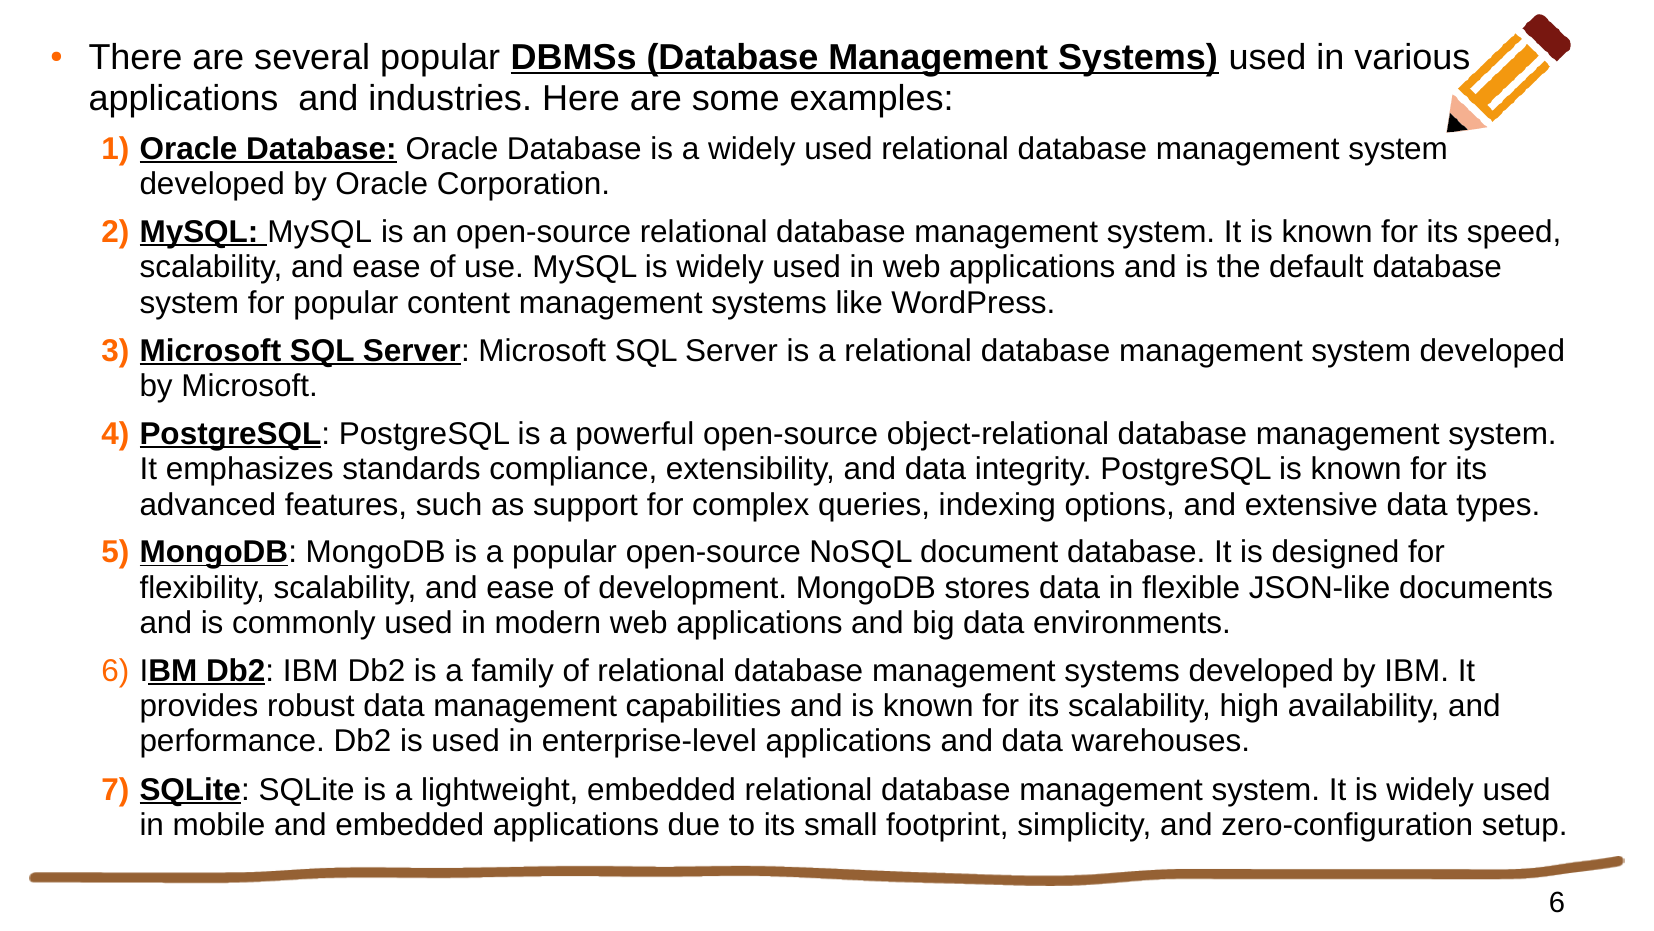

# There are several popular DBMSs (Database Management Systems) used in various applications and industries. Here are some examples:
Oracle Database: Oracle Database is a widely used relational database management system developed by Oracle Corporation.
MySQL: MySQL is an open-source relational database management system. It is known for its speed, scalability, and ease of use. MySQL is widely used in web applications and is the default database system for popular content management systems like WordPress.
Microsoft SQL Server: Microsoft SQL Server is a relational database management system developed by Microsoft.
PostgreSQL: PostgreSQL is a powerful open-source object-relational database management system. It emphasizes standards compliance, extensibility, and data integrity. PostgreSQL is known for its advanced features, such as support for complex queries, indexing options, and extensive data types.
MongoDB: MongoDB is a popular open-source NoSQL document database. It is designed for flexibility, scalability, and ease of development. MongoDB stores data in flexible JSON-like documents and is commonly used in modern web applications and big data environments.
IBM Db2: IBM Db2 is a family of relational database management systems developed by IBM. It provides robust data management capabilities and is known for its scalability, high availability, and performance. Db2 is used in enterprise-level applications and data warehouses.
SQLite: SQLite is a lightweight, embedded relational database management system. It is widely used in mobile and embedded applications due to its small footprint, simplicity, and zero-configuration setup.
6